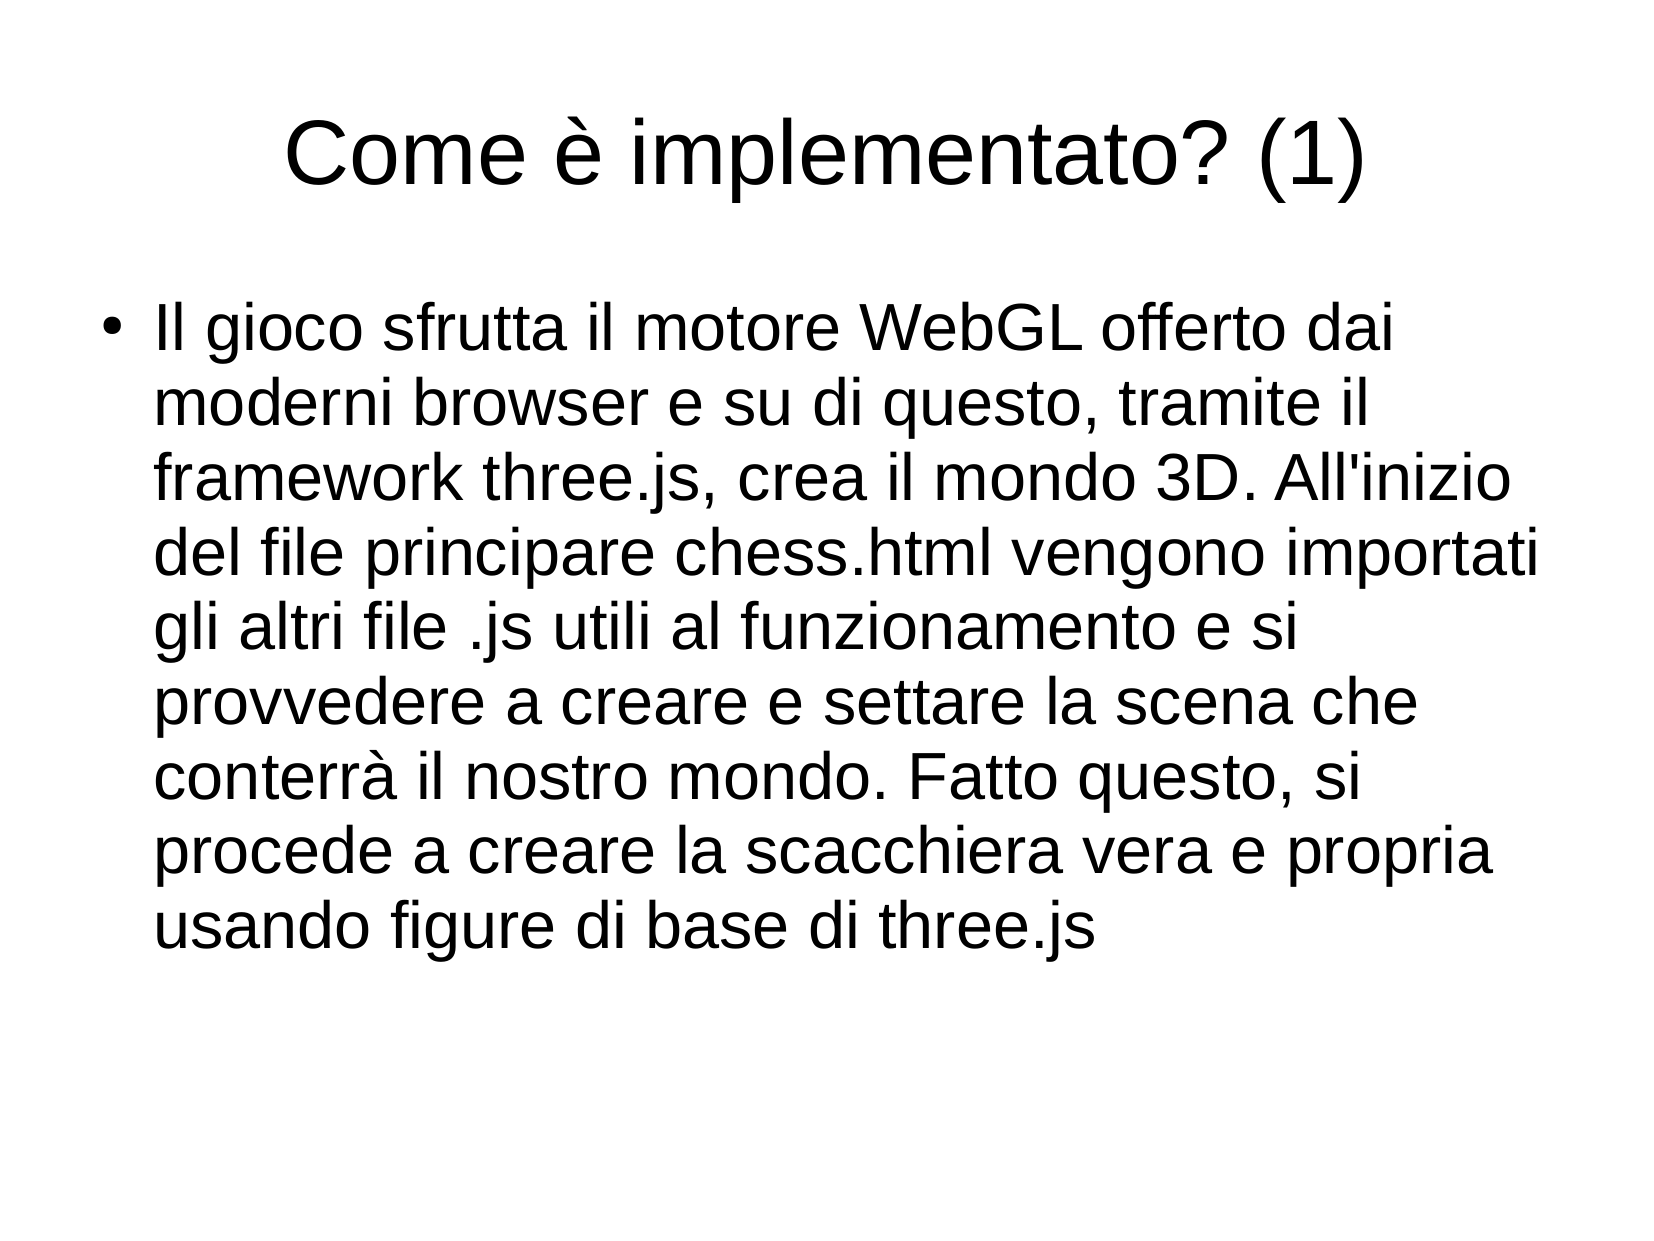

# Come è implementato? (1)
Il gioco sfrutta il motore WebGL offerto dai moderni browser e su di questo, tramite il framework three.js, crea il mondo 3D. All'inizio del file principare chess.html vengono importati gli altri file .js utili al funzionamento e si provvedere a creare e settare la scena che conterrà il nostro mondo. Fatto questo, si procede a creare la scacchiera vera e propria usando figure di base di three.js